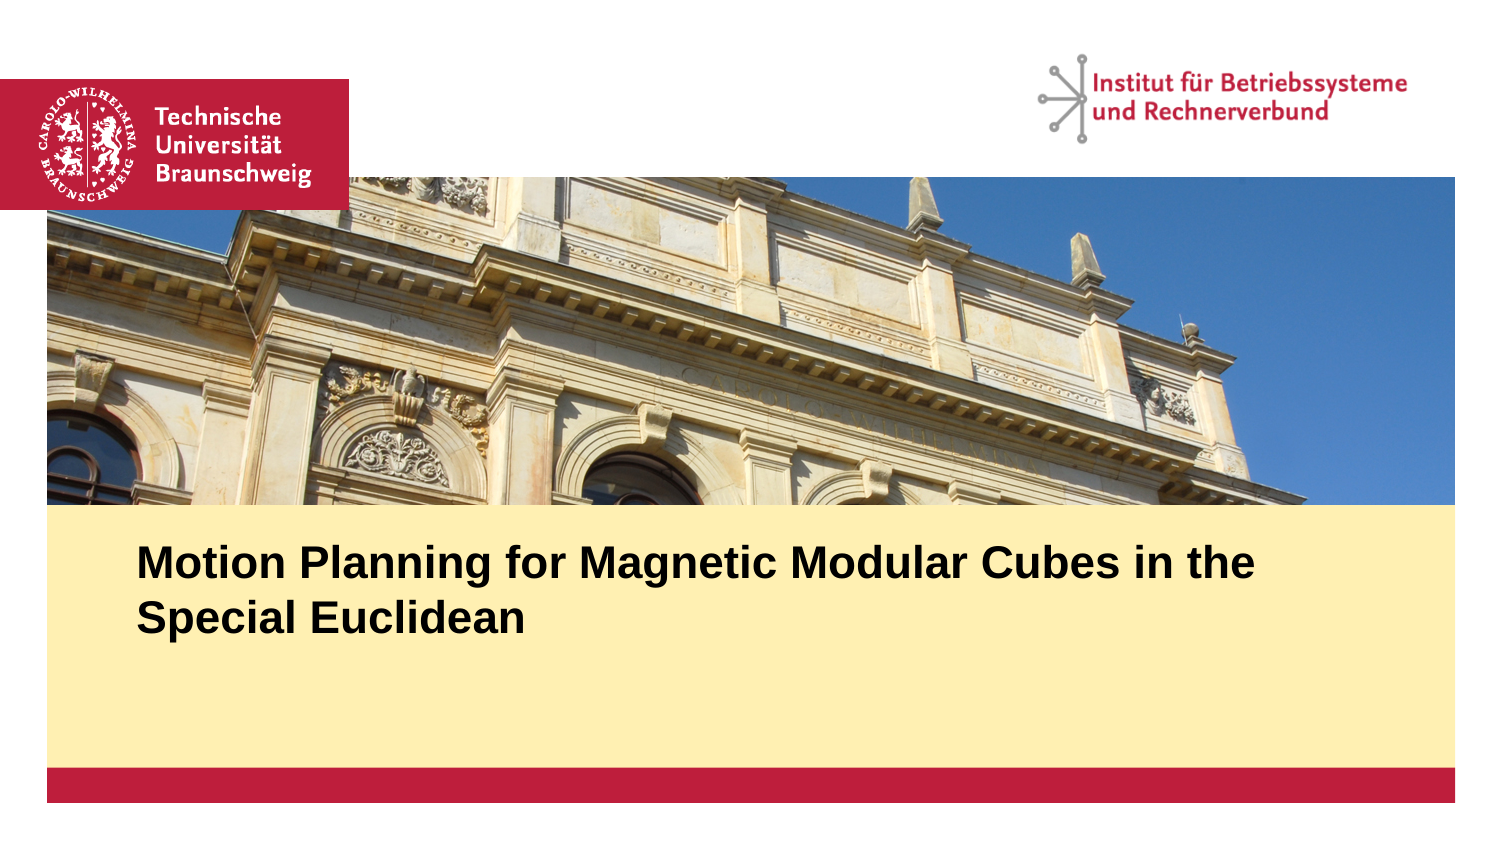

Motion Planning for Magnetic Modular Cubes in the Special Euclidean
#